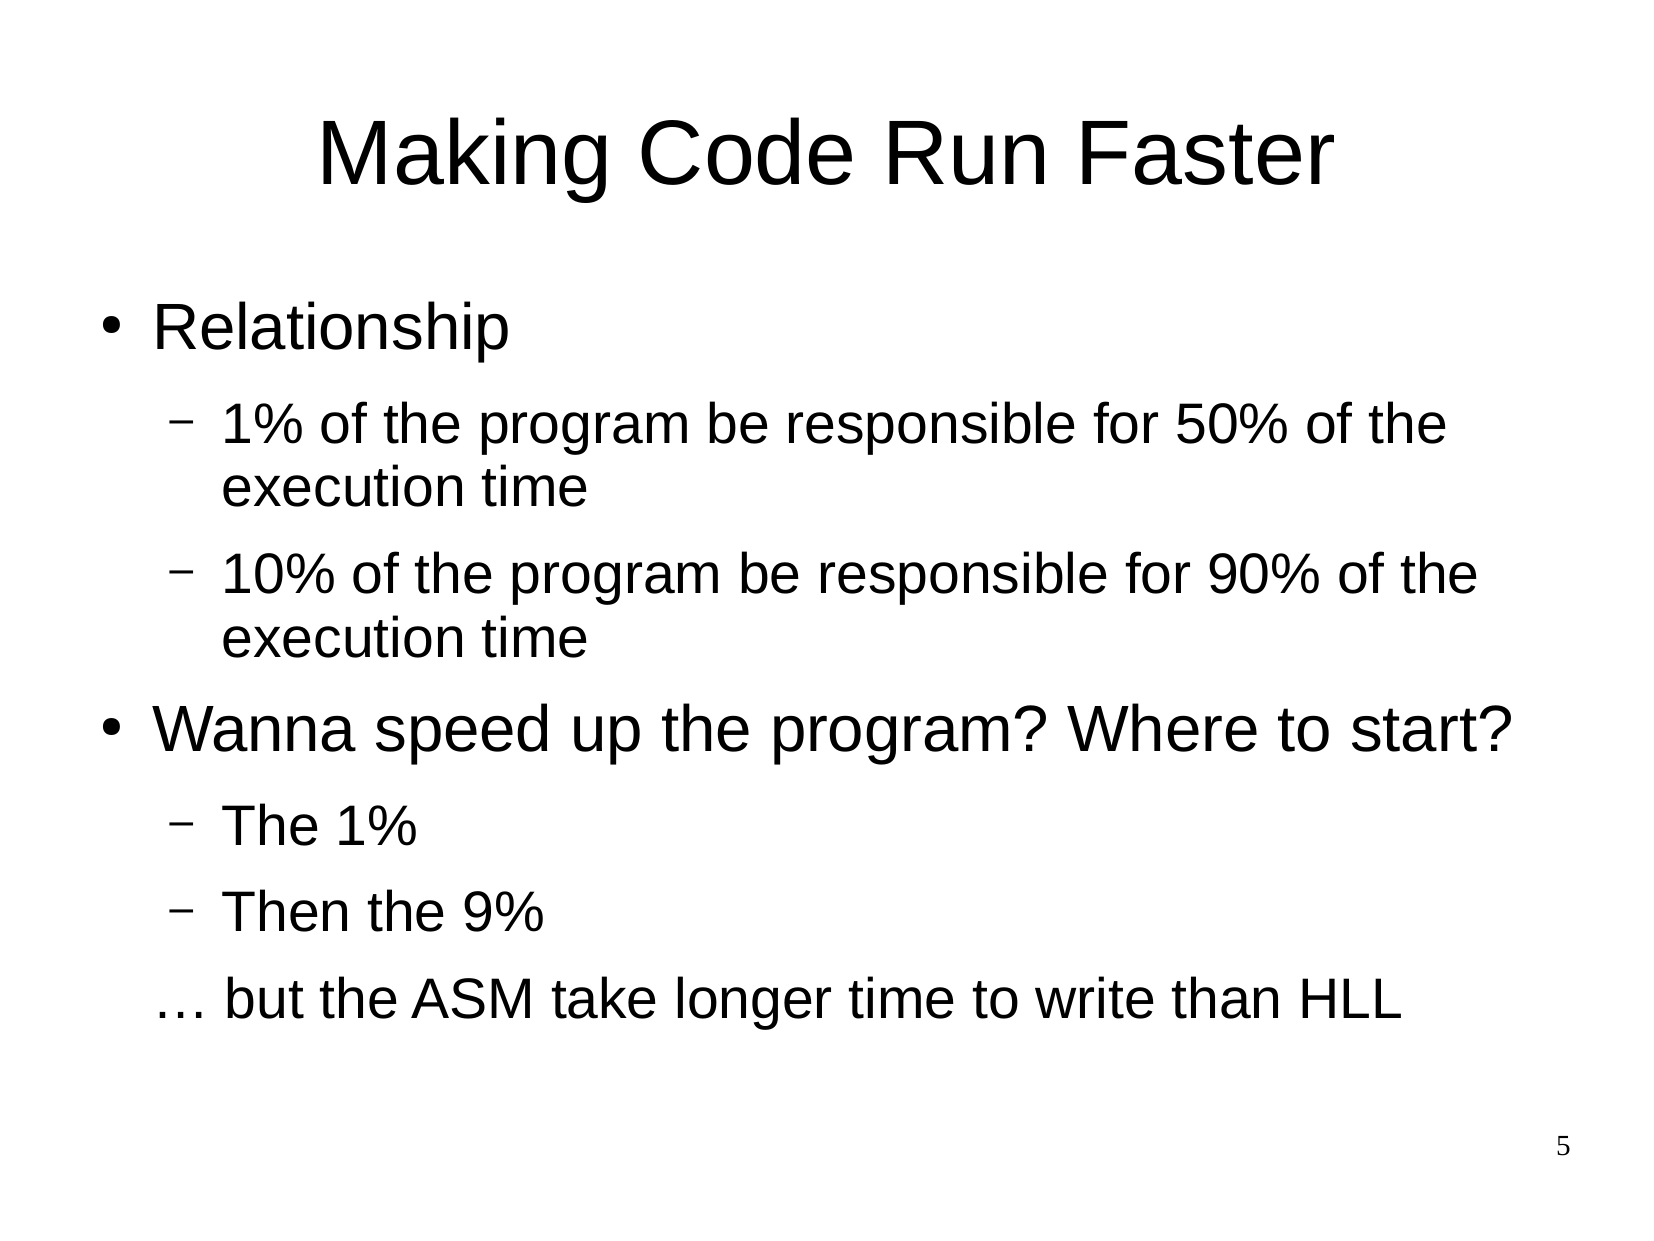

# Making Code Run Faster
Relationship
1% of the program be responsible for 50% of the execution time
10% of the program be responsible for 90% of the execution time
Wanna speed up the program? Where to start?
The 1%
Then the 9%
… but the ASM take longer time to write than HLL
5